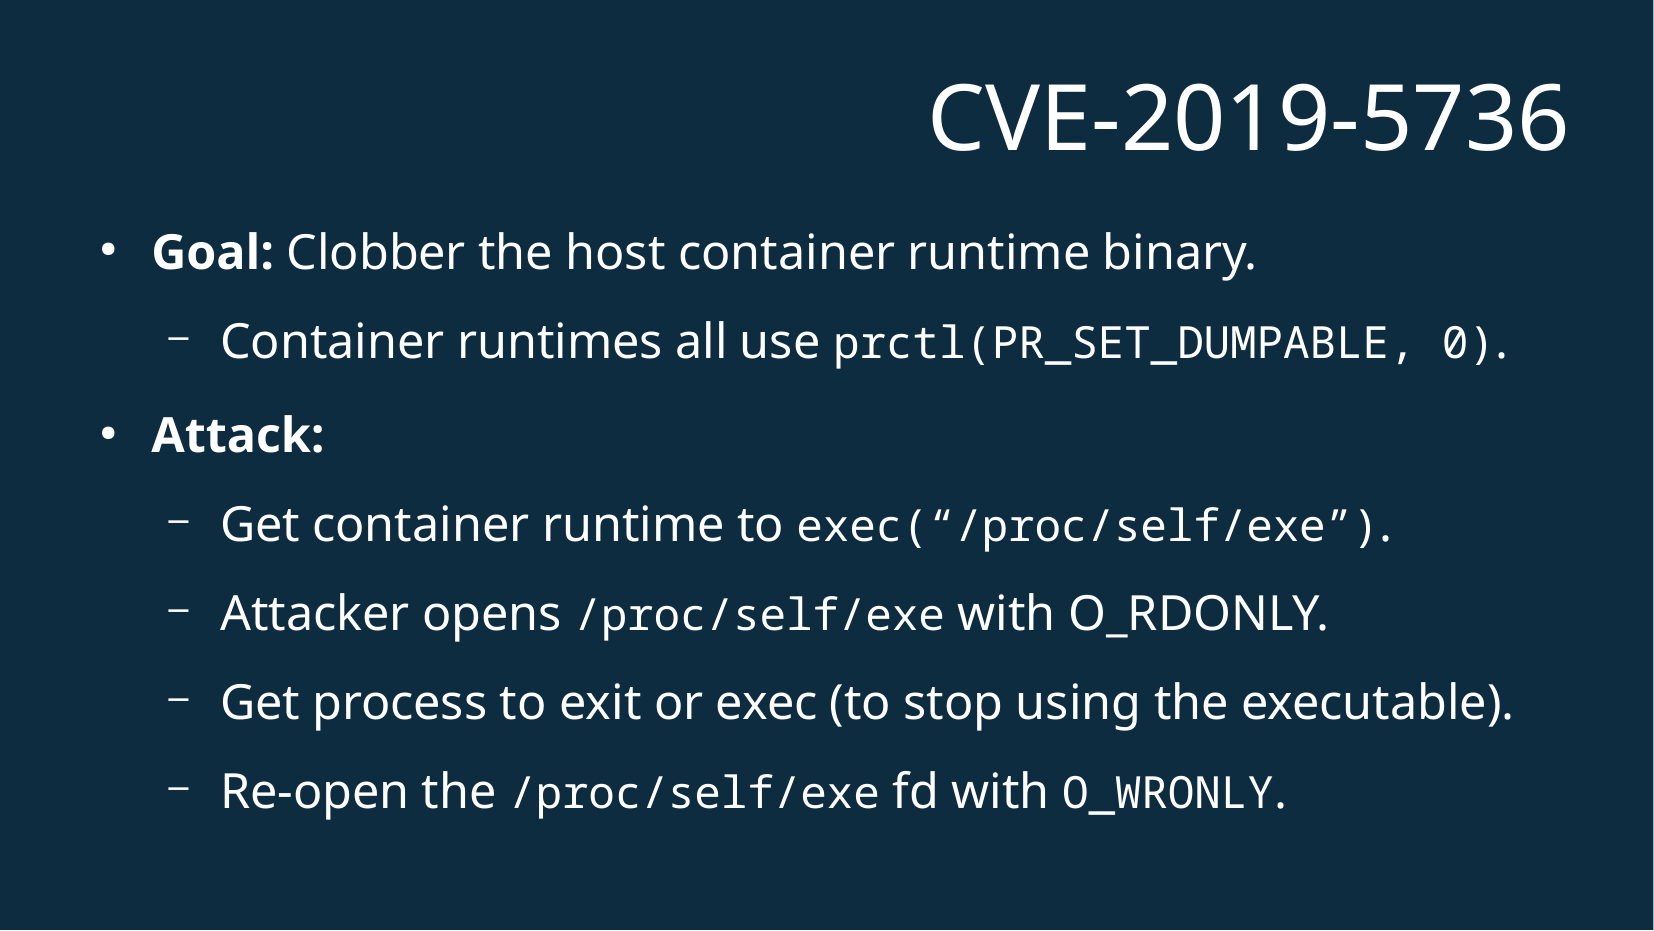

# CVE-2019-5736
Goal: Clobber the host container runtime binary.
Container runtimes all use prctl(PR_SET_DUMPABLE, 0).
Attack:
Get container runtime to exec(“/proc/self/exe”).
Attacker opens /proc/self/exe with O_RDONLY.
Get process to exit or exec (to stop using the executable).
Re-open the /proc/self/exe fd with O_WRONLY.